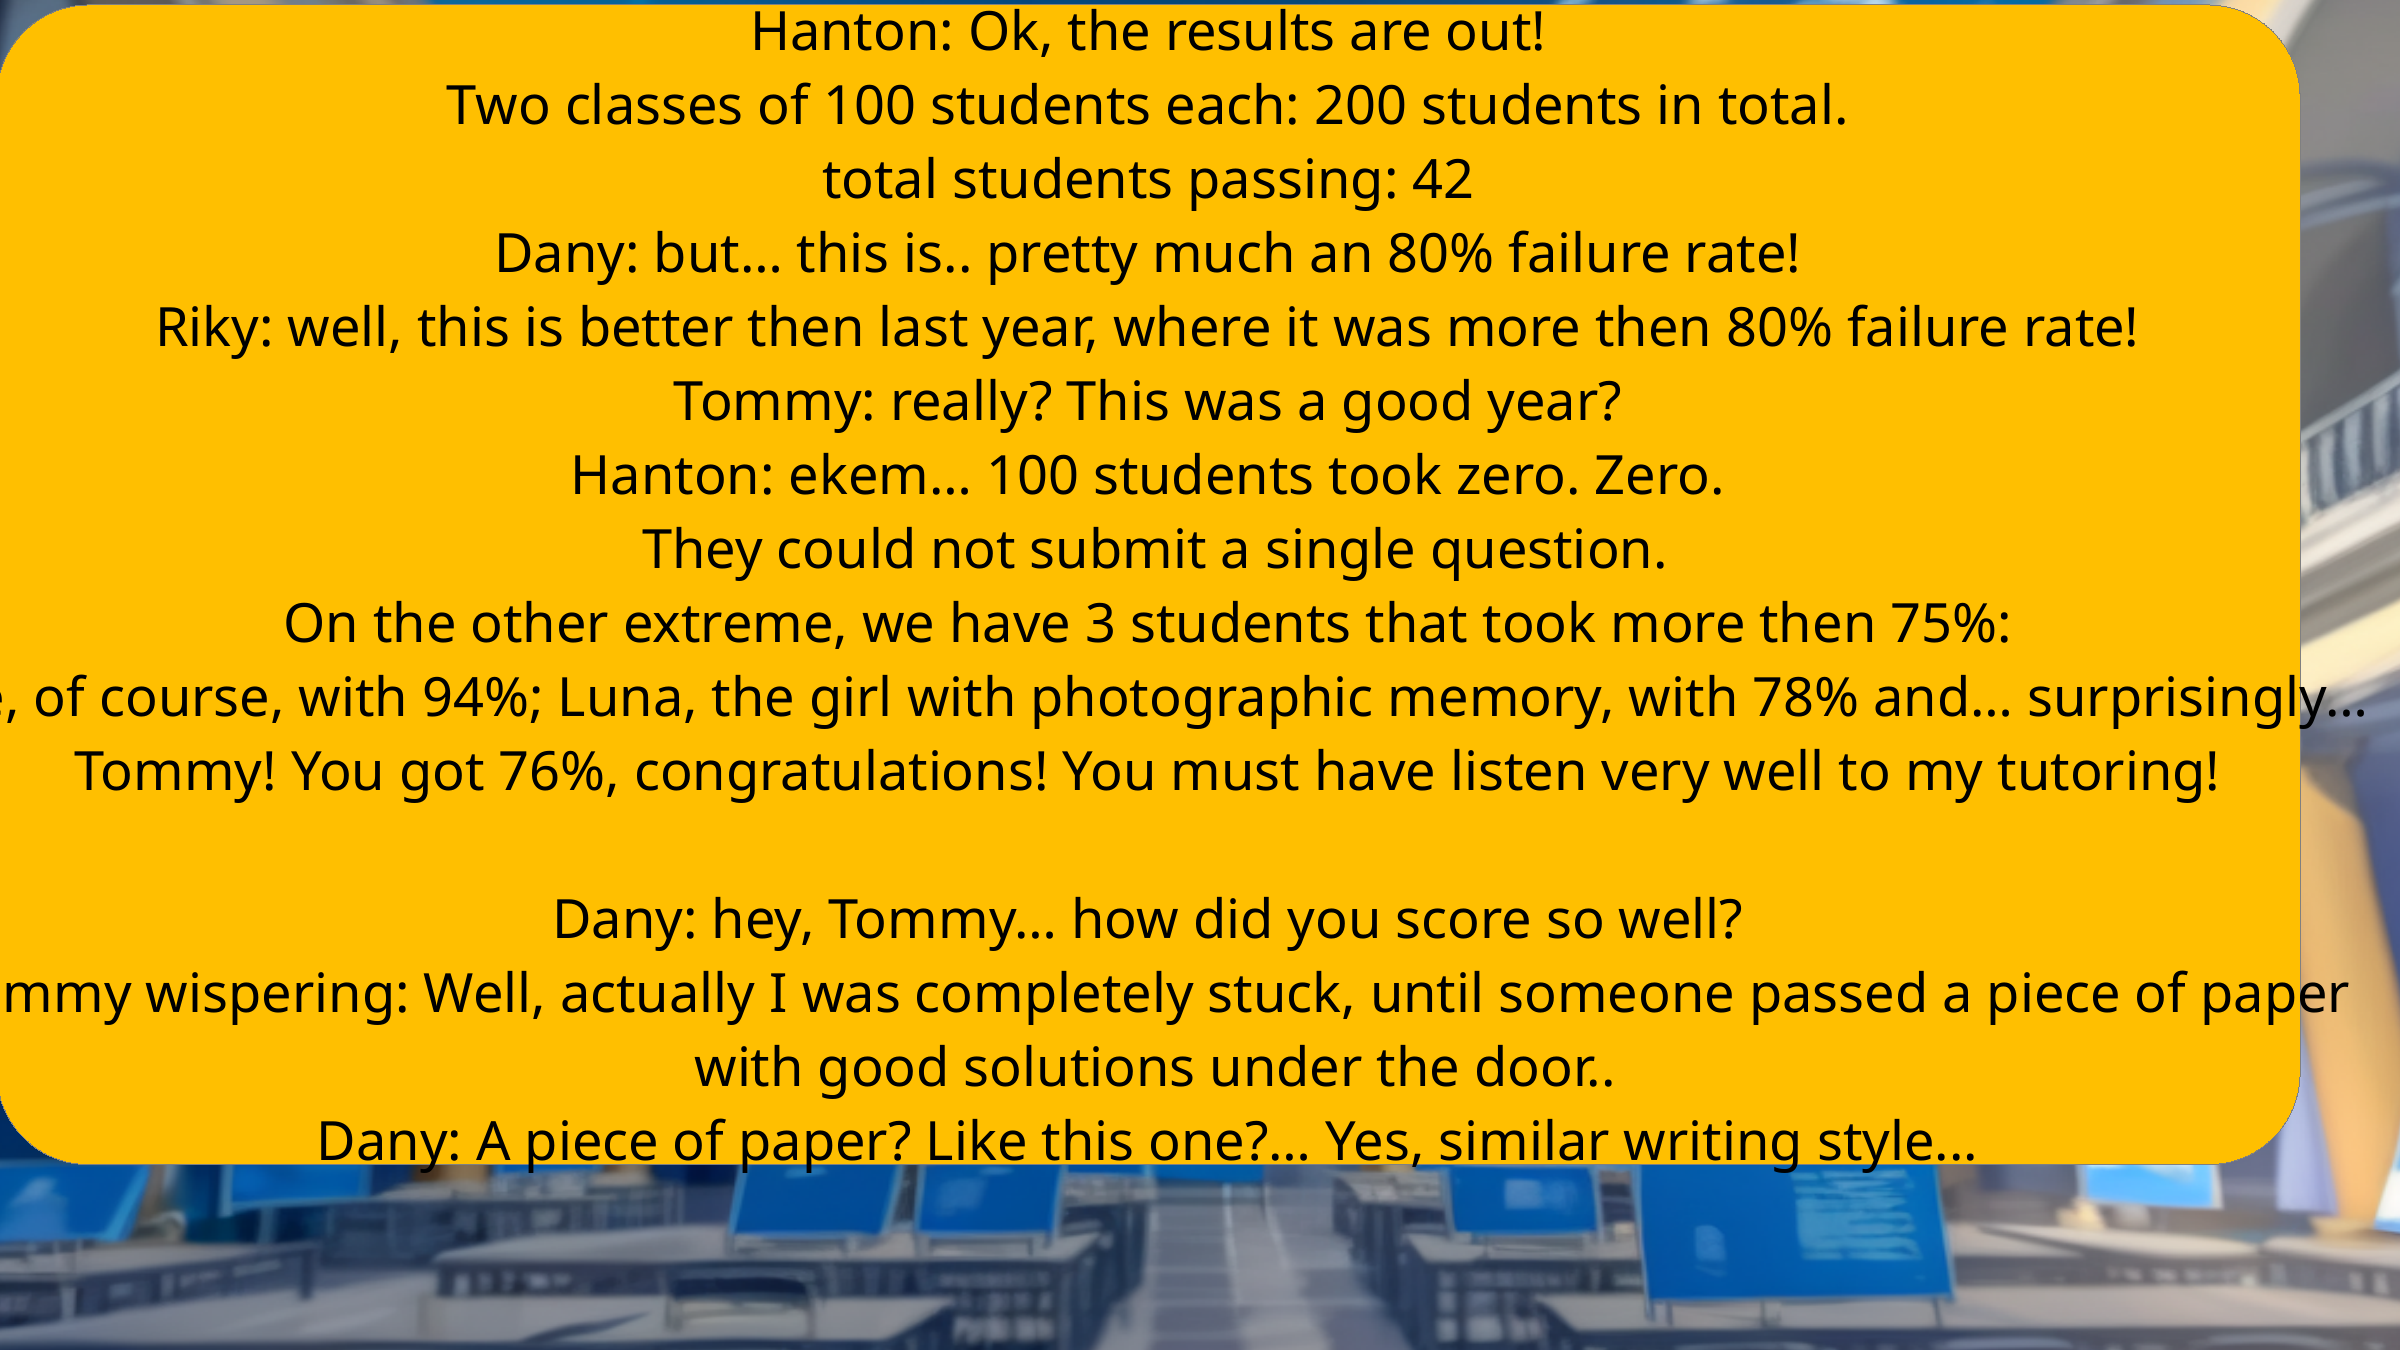

Hanton: Ok, the results are out!
Two classes of 100 students each: 200 students in total.
total students passing: 42
Dany: but… this is.. pretty much an 80% failure rate!
Riky: well, this is better then last year, where it was more then 80% failure rate!
Tommy: really? This was a good year?
Hanton: ekem… 100 students took zero. Zero.
 They could not submit a single question.
On the other extreme, we have 3 students that took more then 75%:
Me, of course, with 94%; Luna, the girl with photographic memory, with 78% and… surprisingly…
Tommy! You got 76%, congratulations! You must have listen very well to my tutoring!
Dany: hey, Tommy… how did you score so well?
Tommy wispering: Well, actually I was completely stuck, until someone passed a piece of paper
 with good solutions under the door..
Dany: A piece of paper? Like this one?… Yes, similar writing style...